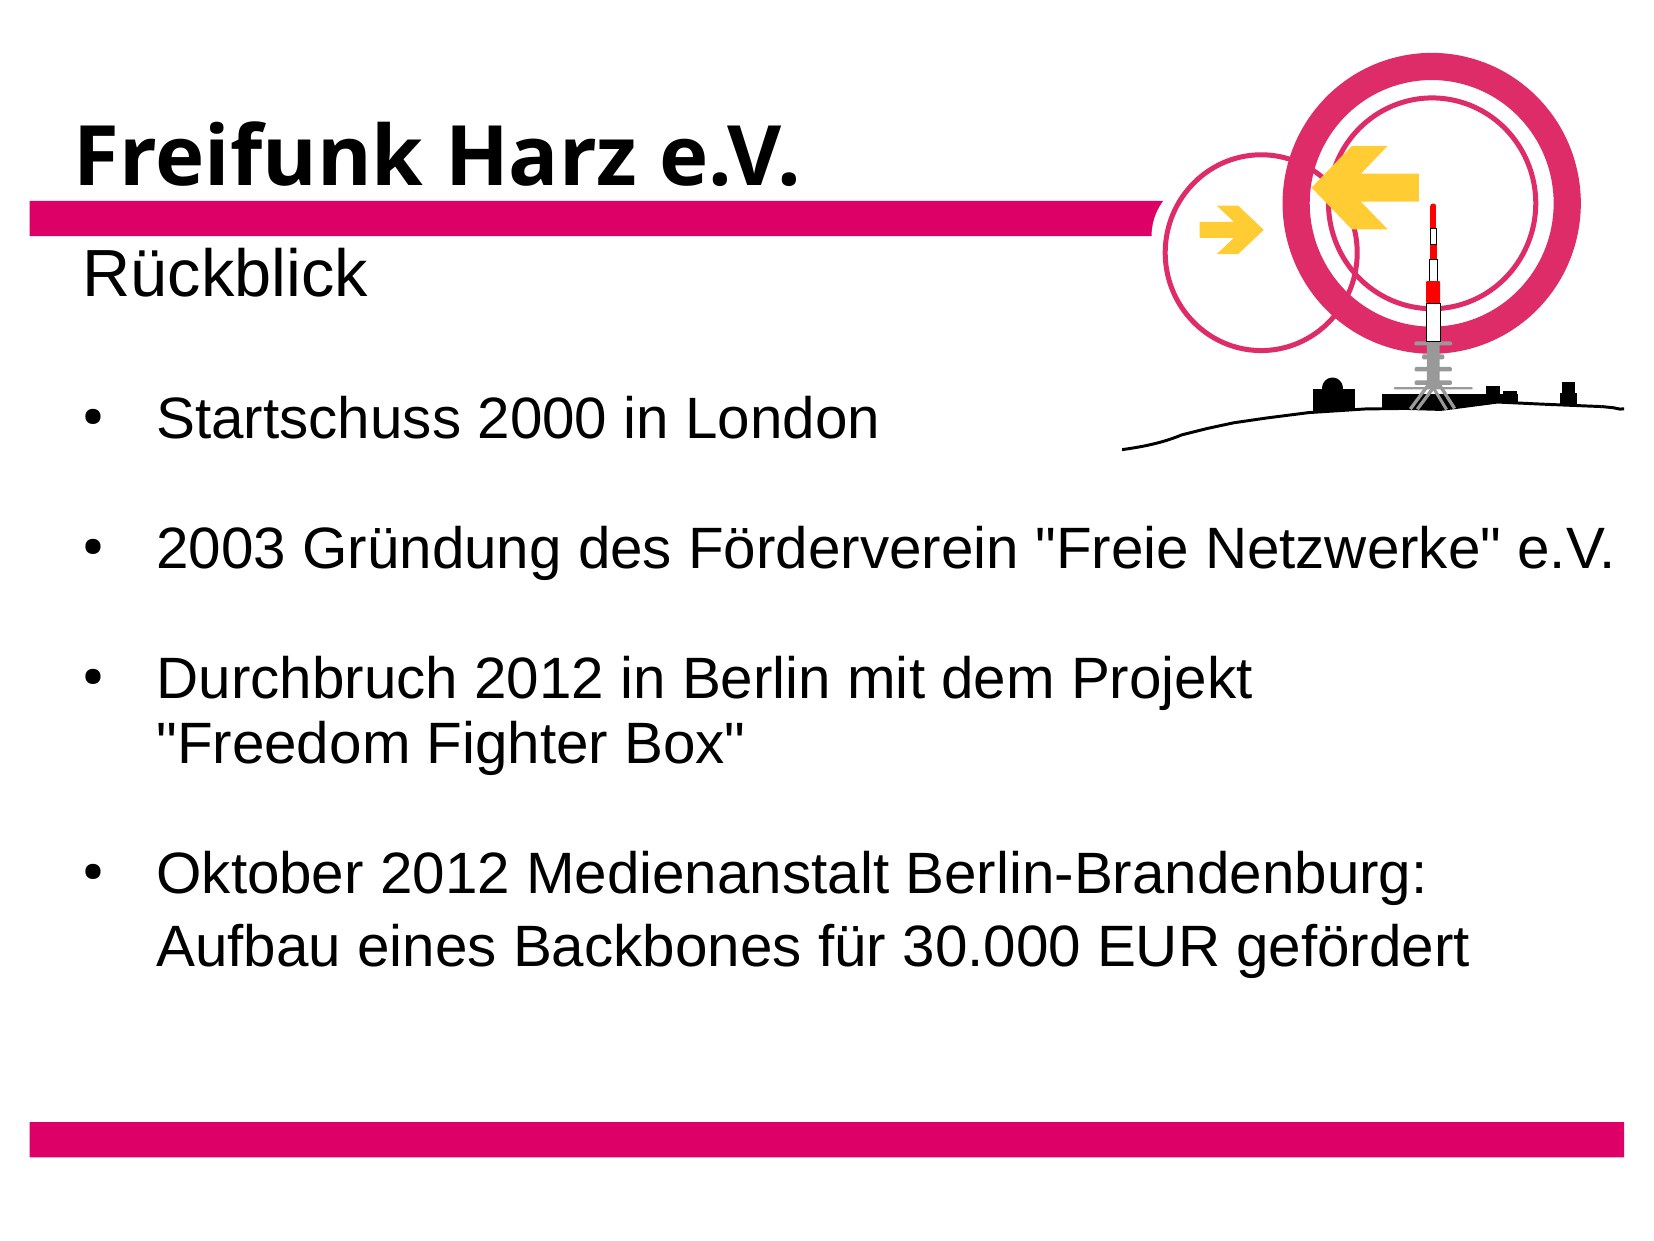

# Rückblick
 	Startschuss 2000 in London
 	2003 Gründung des Förderverein "Freie Netzwerke" e.V.
 	Durchbruch 2012 in Berlin mit dem Projekt
	"Freedom Fighter Box"
 	Oktober 2012 Medienanstalt Berlin-Brandenburg:
 	Aufbau eines Backbones für 30.000 EUR gefördert